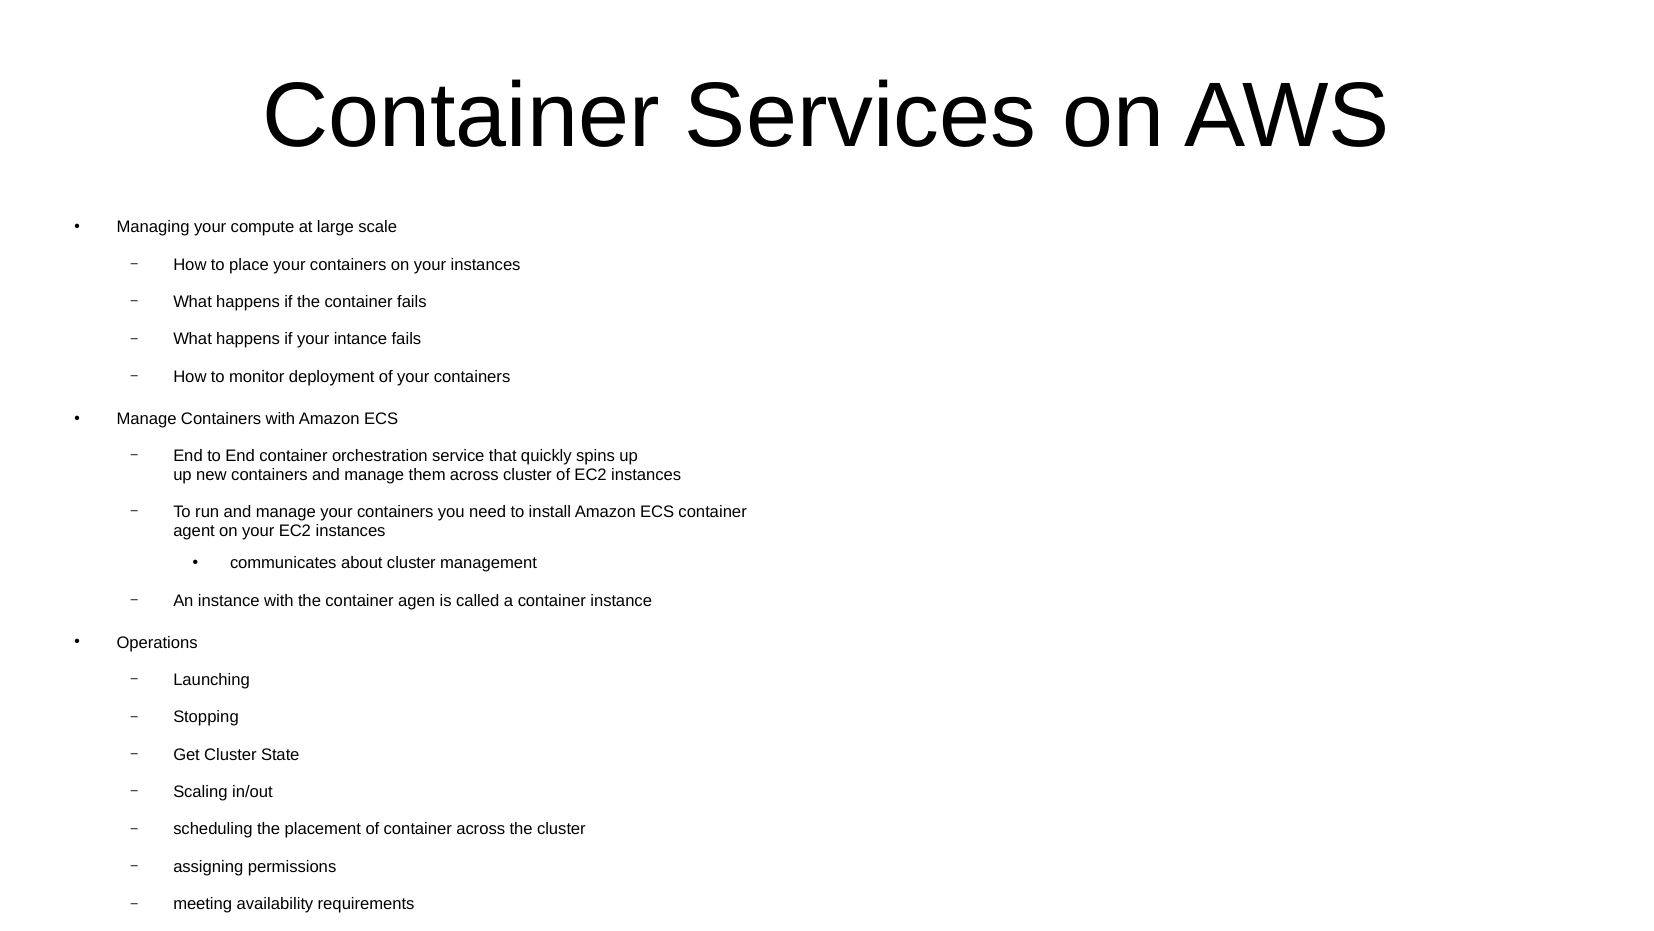

# Container Services on AWS
Managing your compute at large scale
How to place your containers on your instances
What happens if the container fails
What happens if your intance fails
How to monitor deployment of your containers
Manage Containers with Amazon ECS
End to End container orchestration service that quickly spins up
up new containers and manage them across cluster of EC2 instances
To run and manage your containers you need to install Amazon ECS container
agent on your EC2 instances
communicates about cluster management
An instance with the container agen is called a container instance
Operations
Launching
Stopping
Get Cluster State
Scaling in/out
scheduling the placement of container across the cluster
assigning permissions
meeting availability requirements